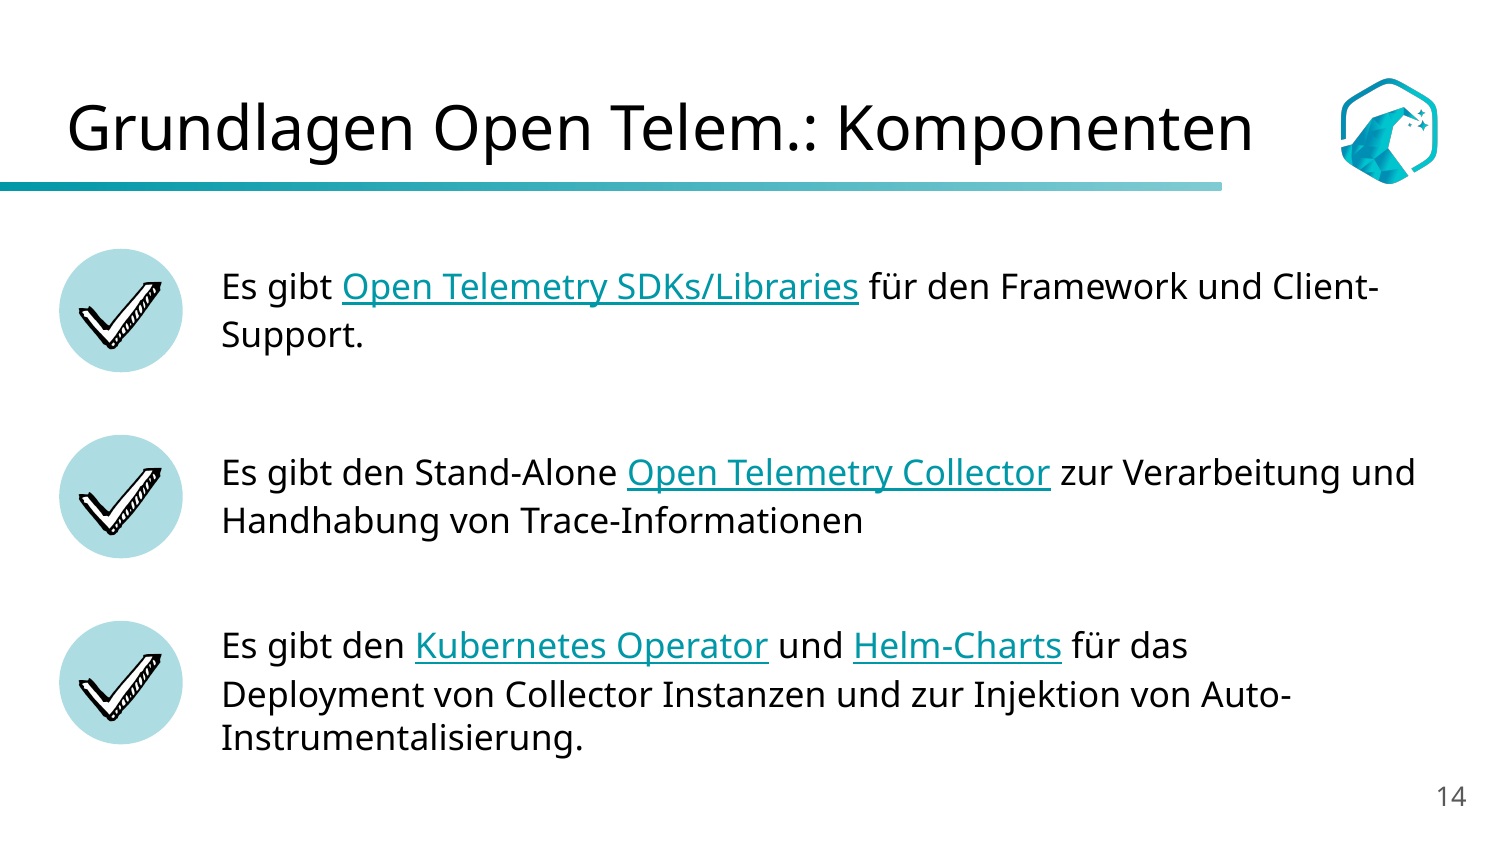

# Grundlagen Open Telem.: Komponenten
Es gibt Open Telemetry SDKs/Libraries für den Framework und Client-Support.
Es gibt den Stand-Alone Open Telemetry Collector zur Verarbeitung und
Handhabung von Trace-Informationen
Es gibt den Kubernetes Operator und Helm-Charts für das Deployment von Collector Instanzen und zur Injektion von Auto-Instrumentalisierung.